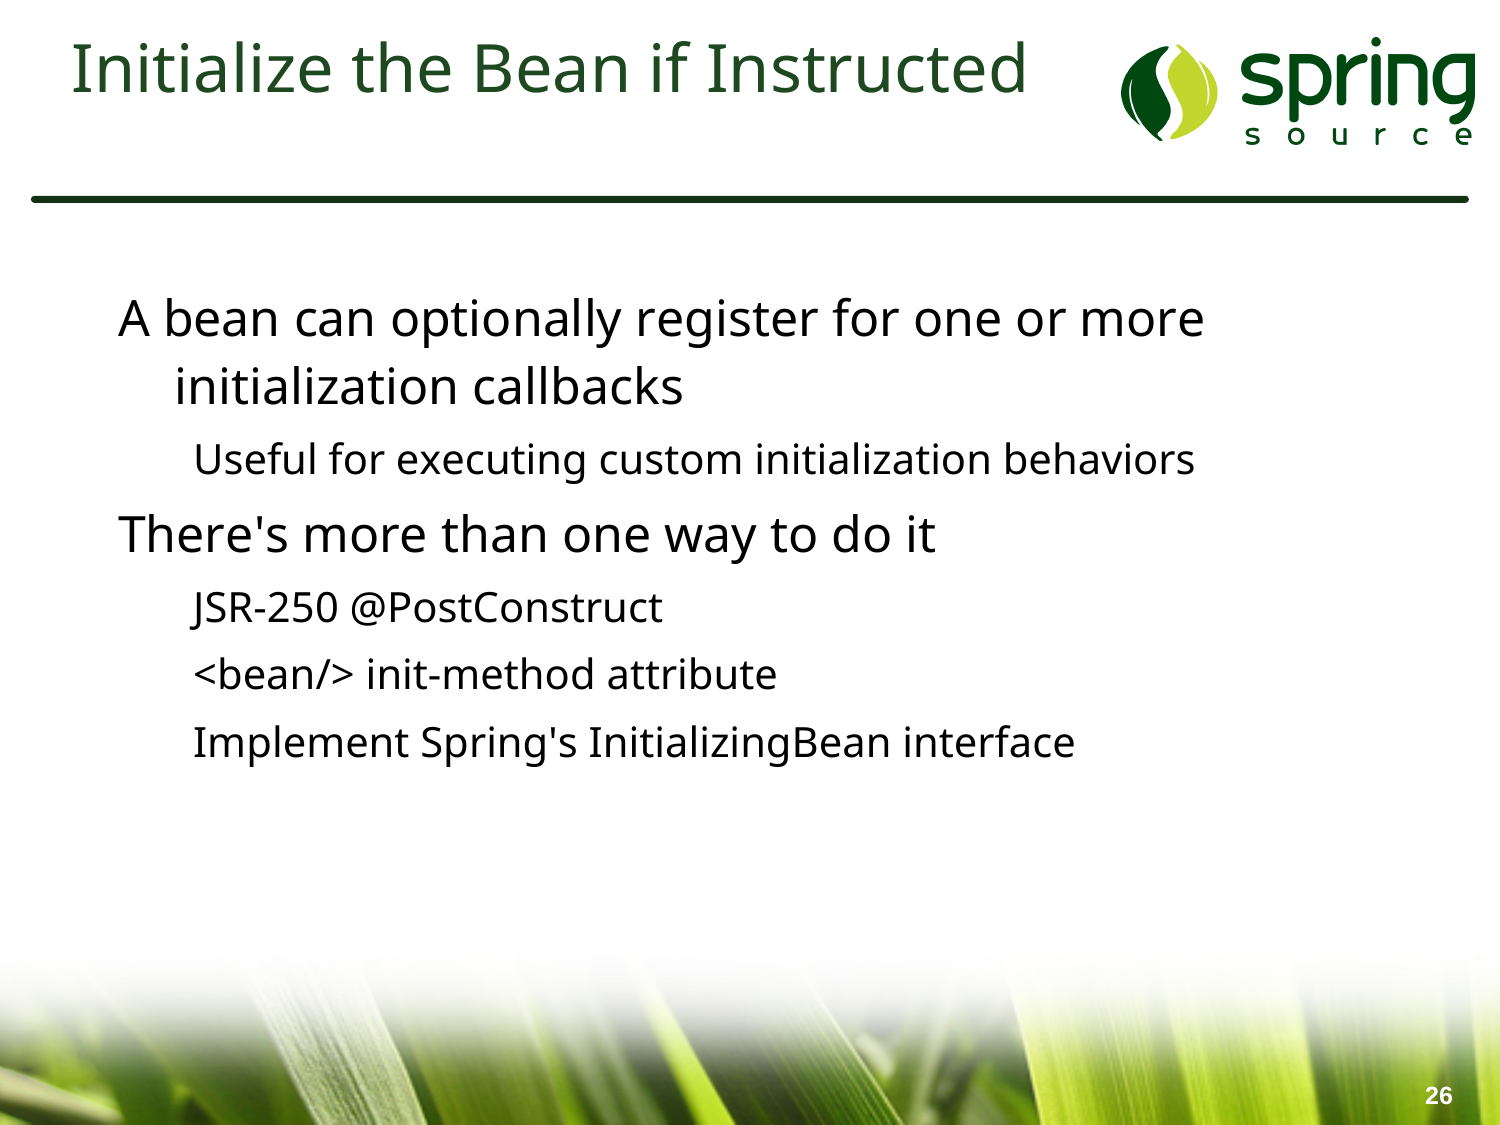

# Initialize the Bean if Instructed
A bean can optionally register for one or more initialization callbacks
Useful for executing custom initialization behaviors
There's more than one way to do it
JSR-250 @PostConstruct
<bean/> init-method attribute
Implement Spring's InitializingBean interface